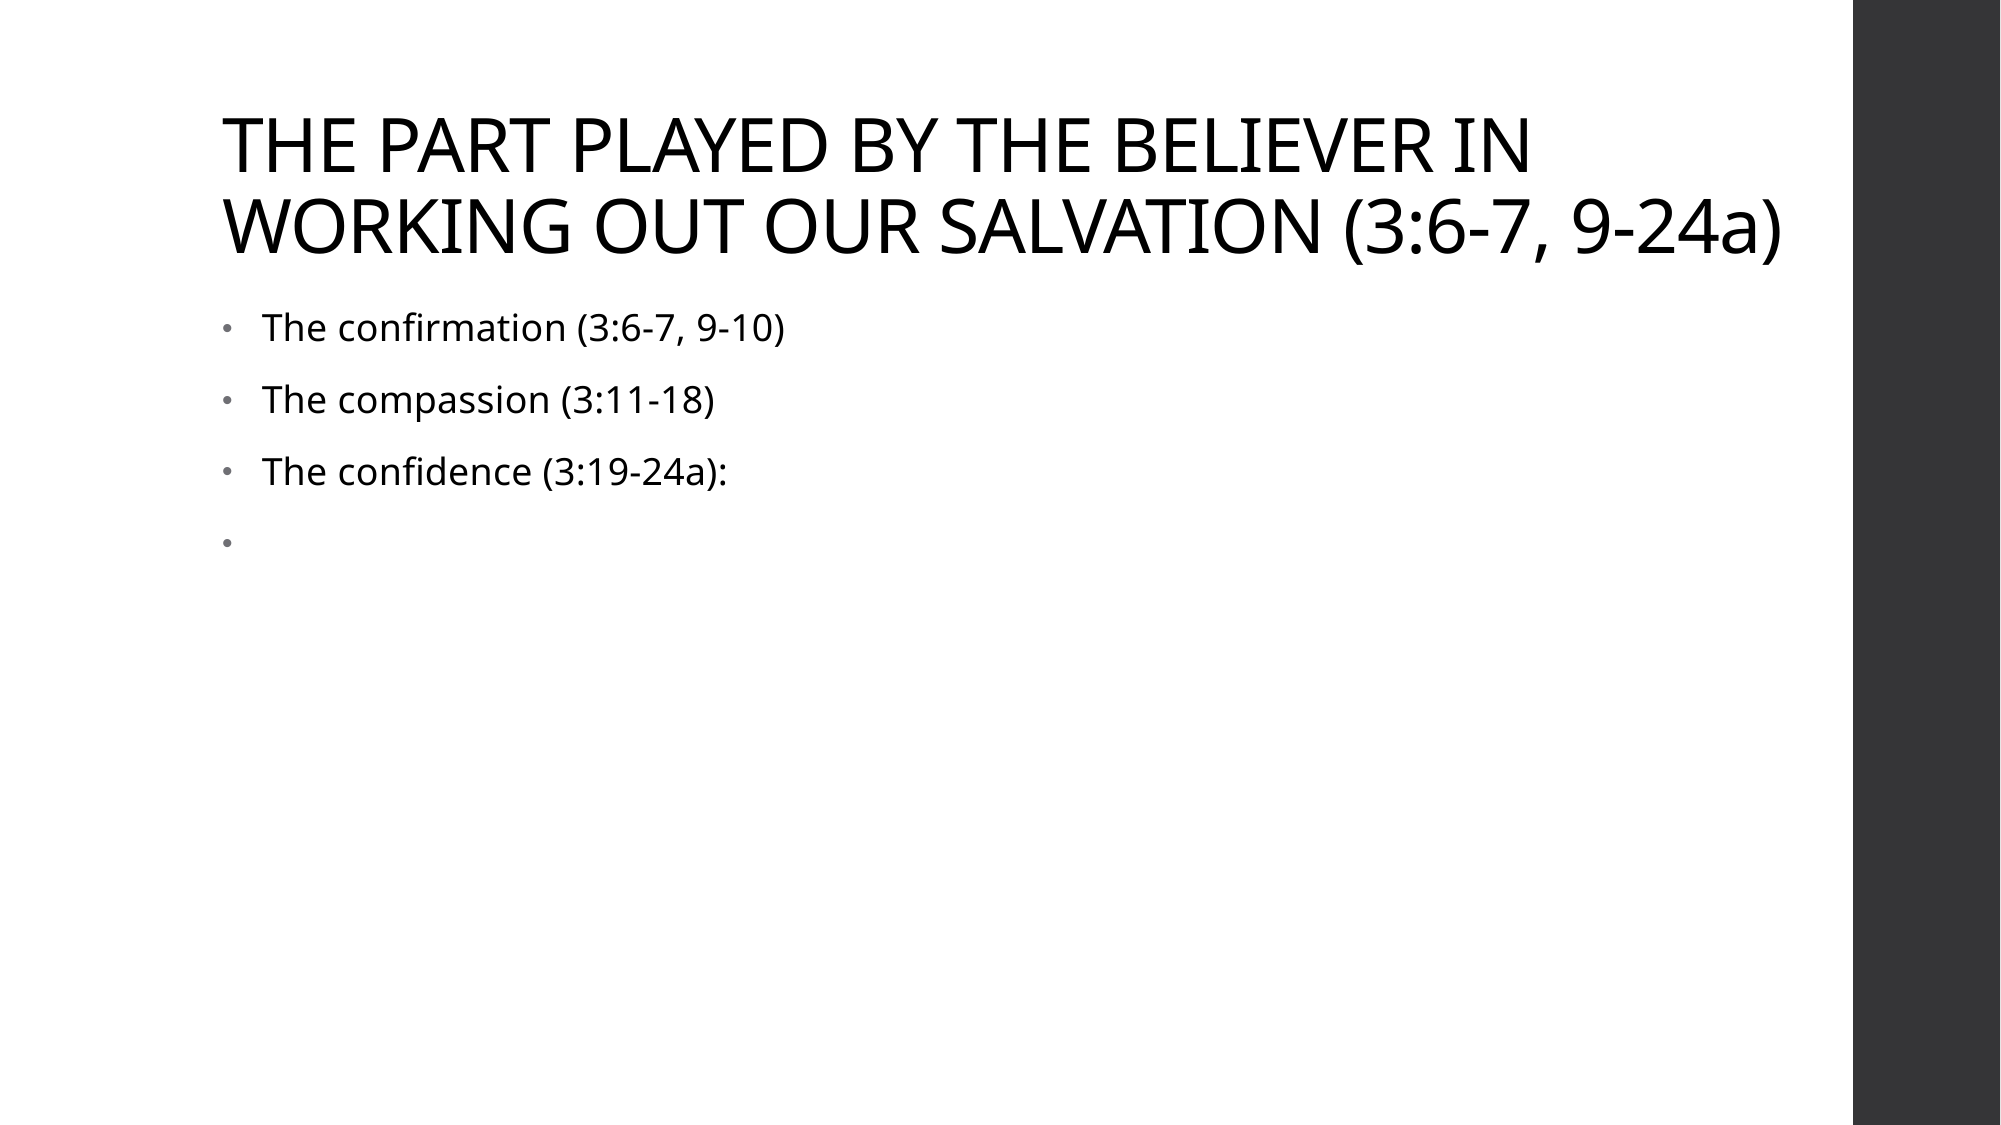

# THE PART PLAYED BY THE BELIEVER IN WORKING OUT OUR SALVATION (3:6-7, 9-24a)
 The confirmation (3:6-7, 9-10)
 The compassion (3:11-18)
 The confidence (3:19-24a):